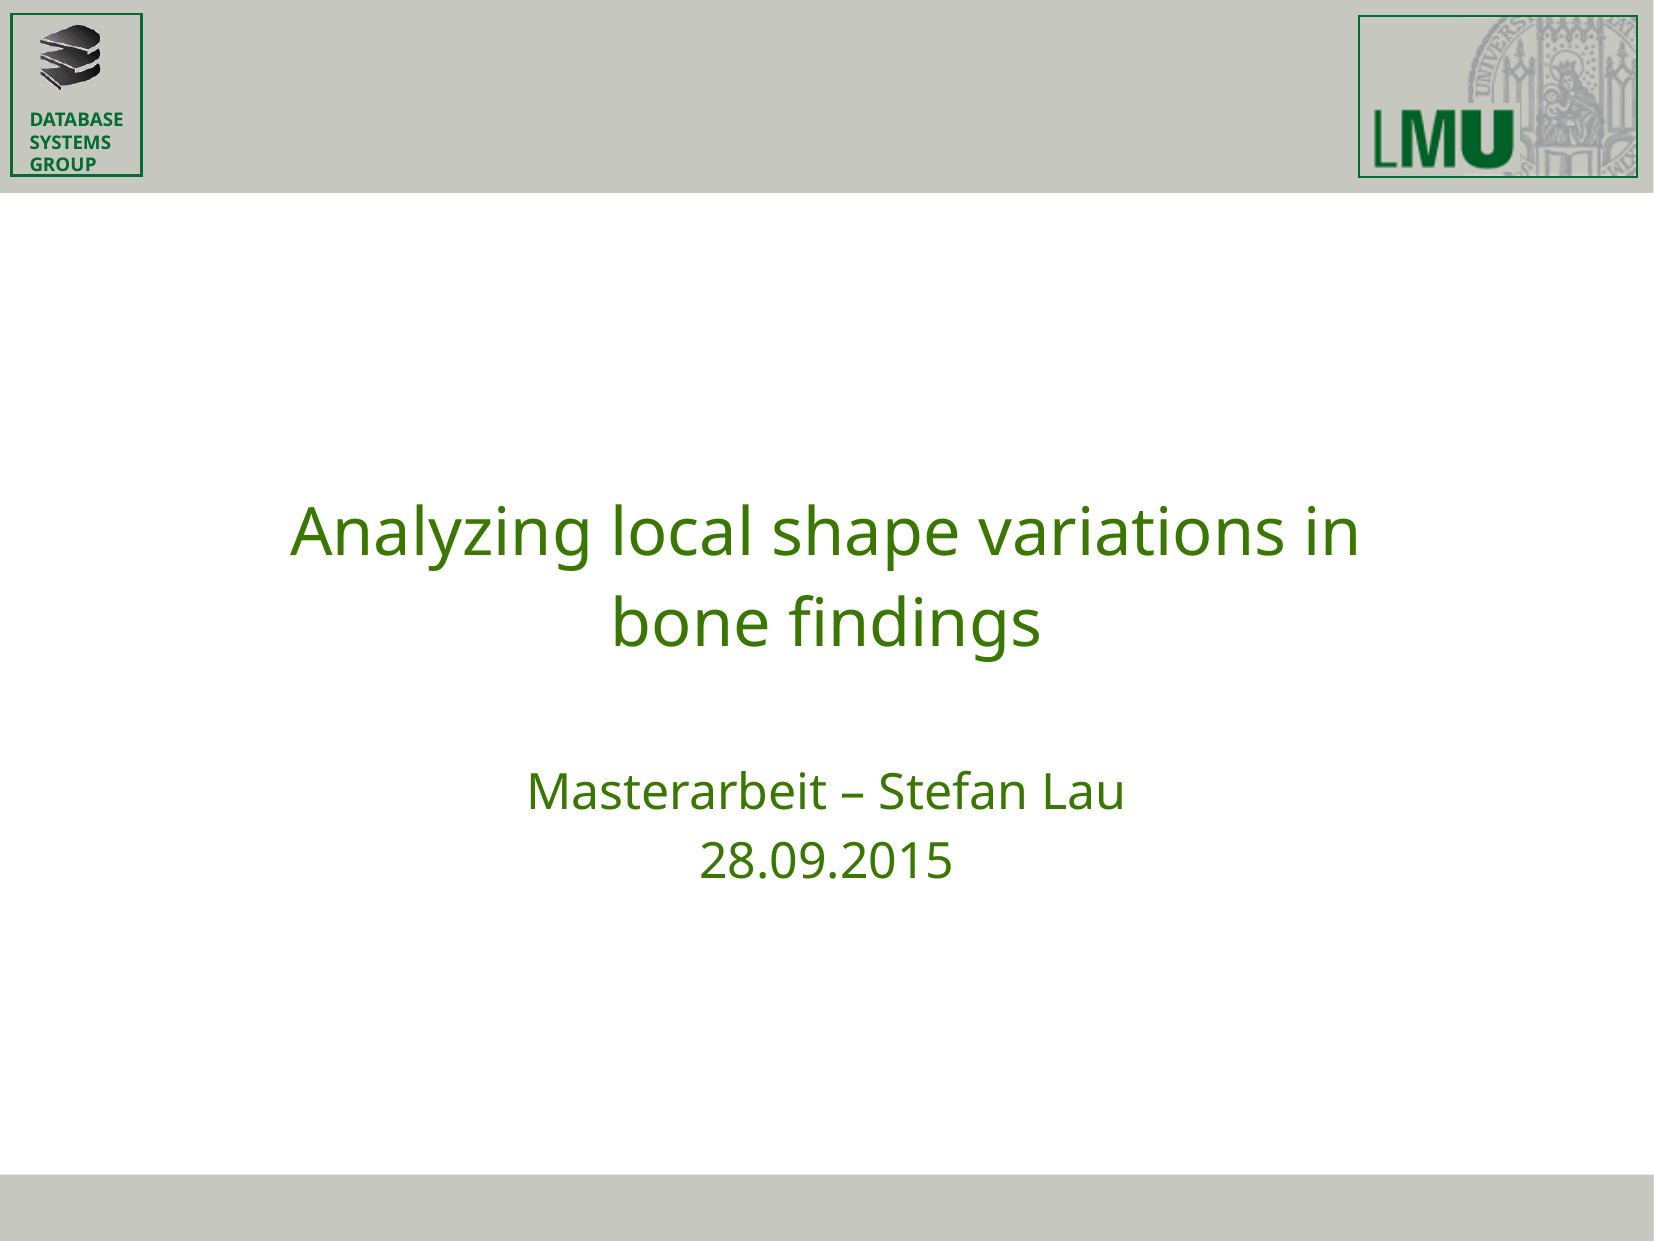

#
Analyzing local shape variations in
bone findings
Masterarbeit – Stefan Lau
28.09.2015